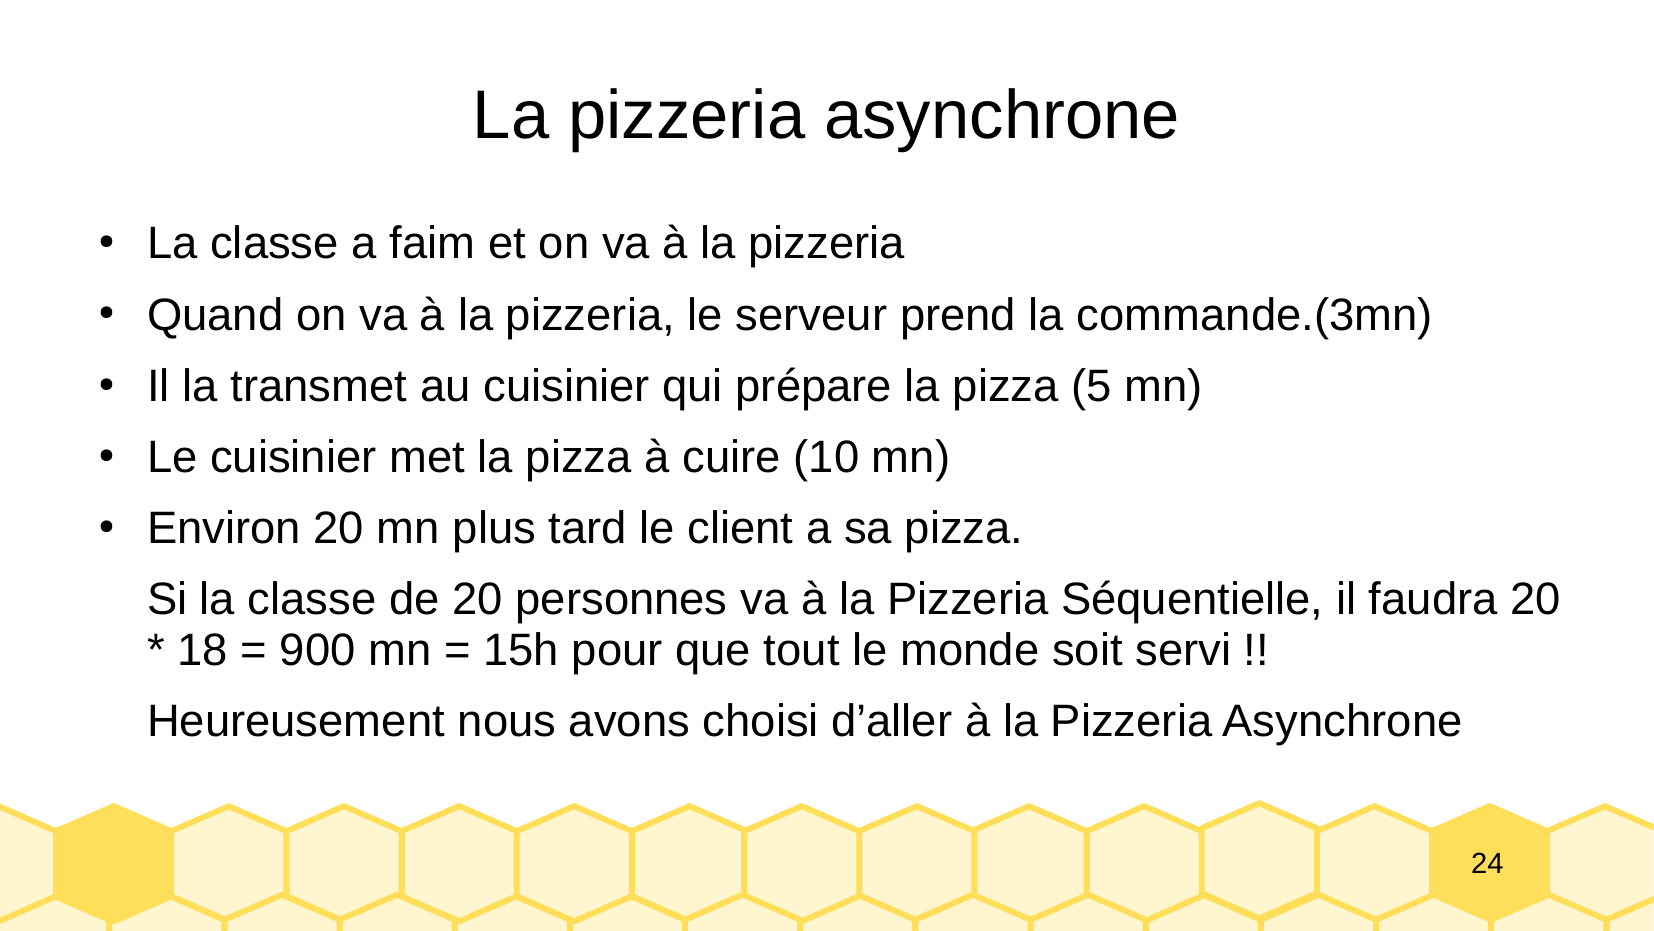

# La pizzeria asynchrone
La classe a faim et on va à la pizzeria
Quand on va à la pizzeria, le serveur prend la commande.(3mn)
Il la transmet au cuisinier qui prépare la pizza (5 mn)
Le cuisinier met la pizza à cuire (10 mn)
Environ 20 mn plus tard le client a sa pizza.
Si la classe de 20 personnes va à la Pizzeria Séquentielle, il faudra 20 * 18 = 900 mn = 15h pour que tout le monde soit servi !!
Heureusement nous avons choisi d’aller à la Pizzeria Asynchrone